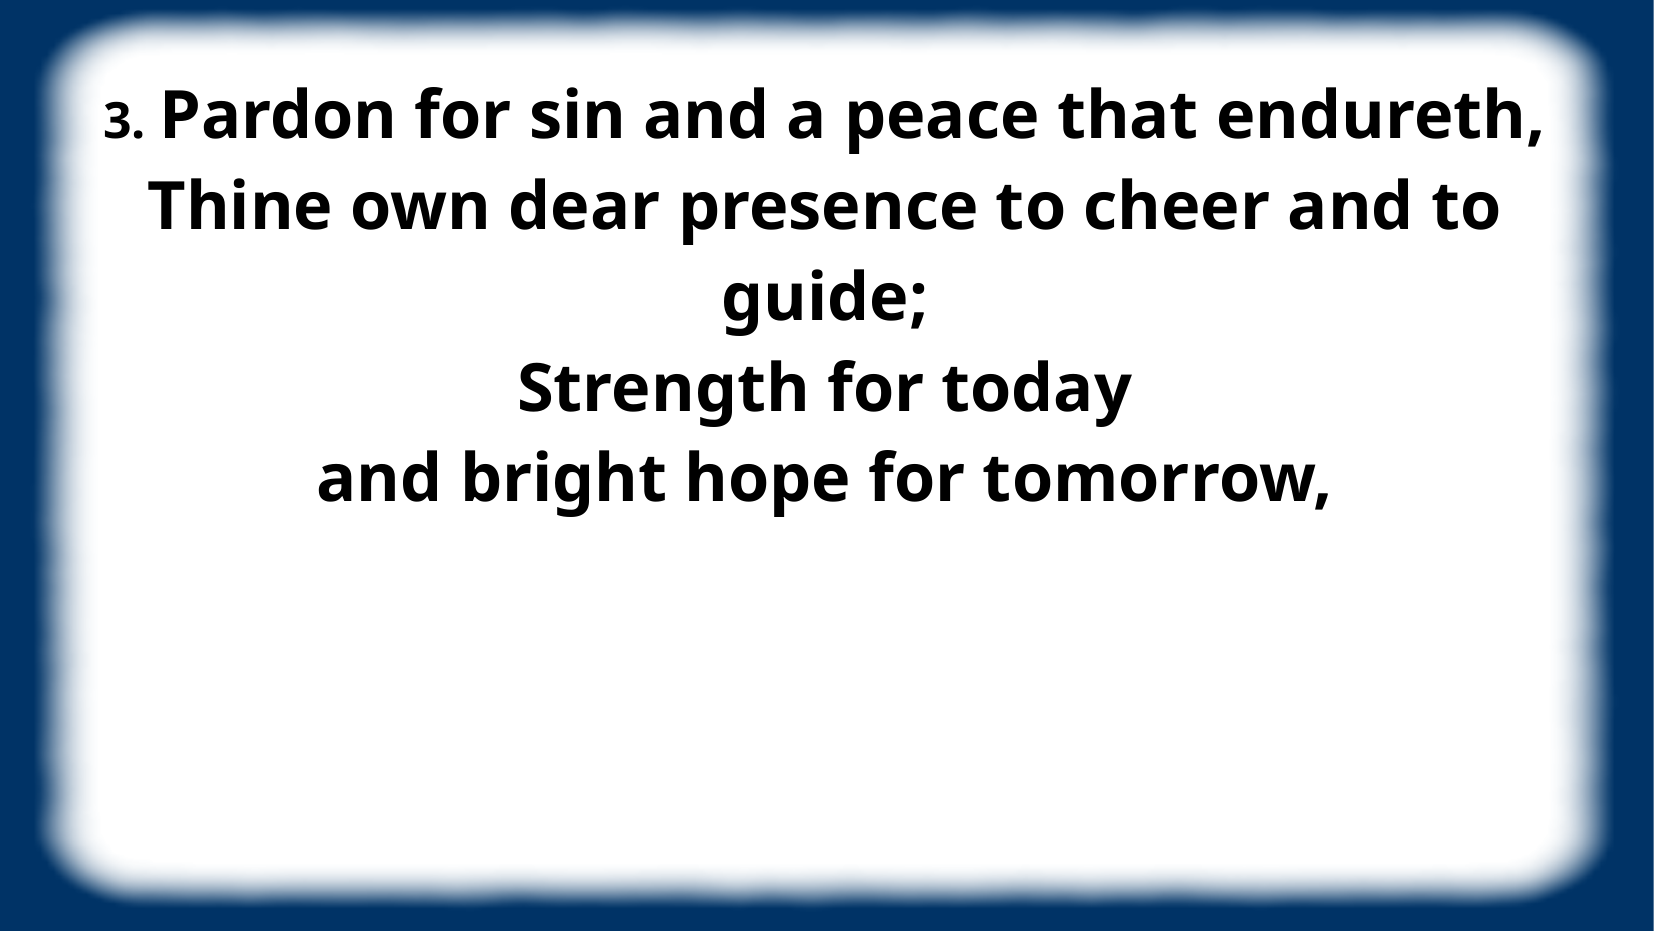

3. Pardon for sin and a peace that endureth,
Thine own dear presence to cheer and to guide;
Strength for today
and bright hope for tomorrow,